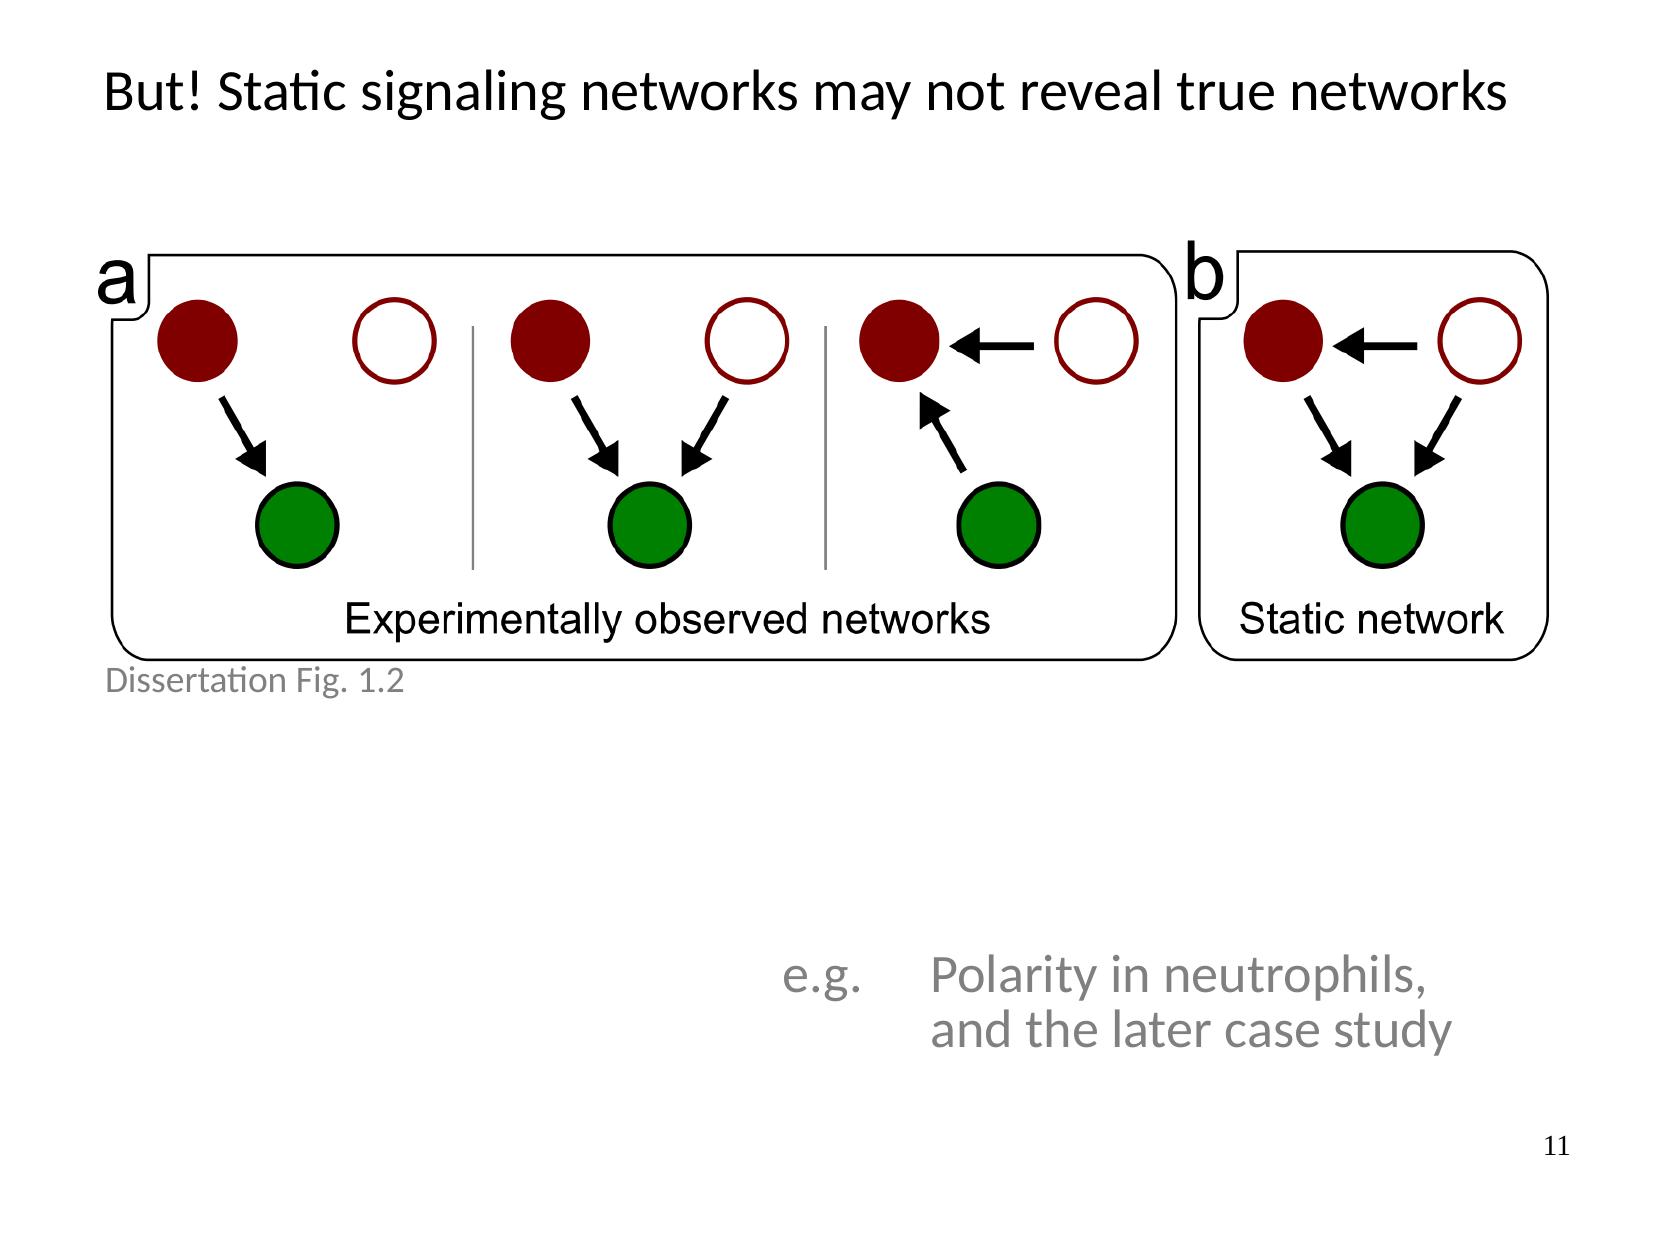

But! Static signaling networks may not reveal true networks
Dissertation Fig. 1.2
e.g. 	Polarity in neutrophils,
 		and the later case study
11